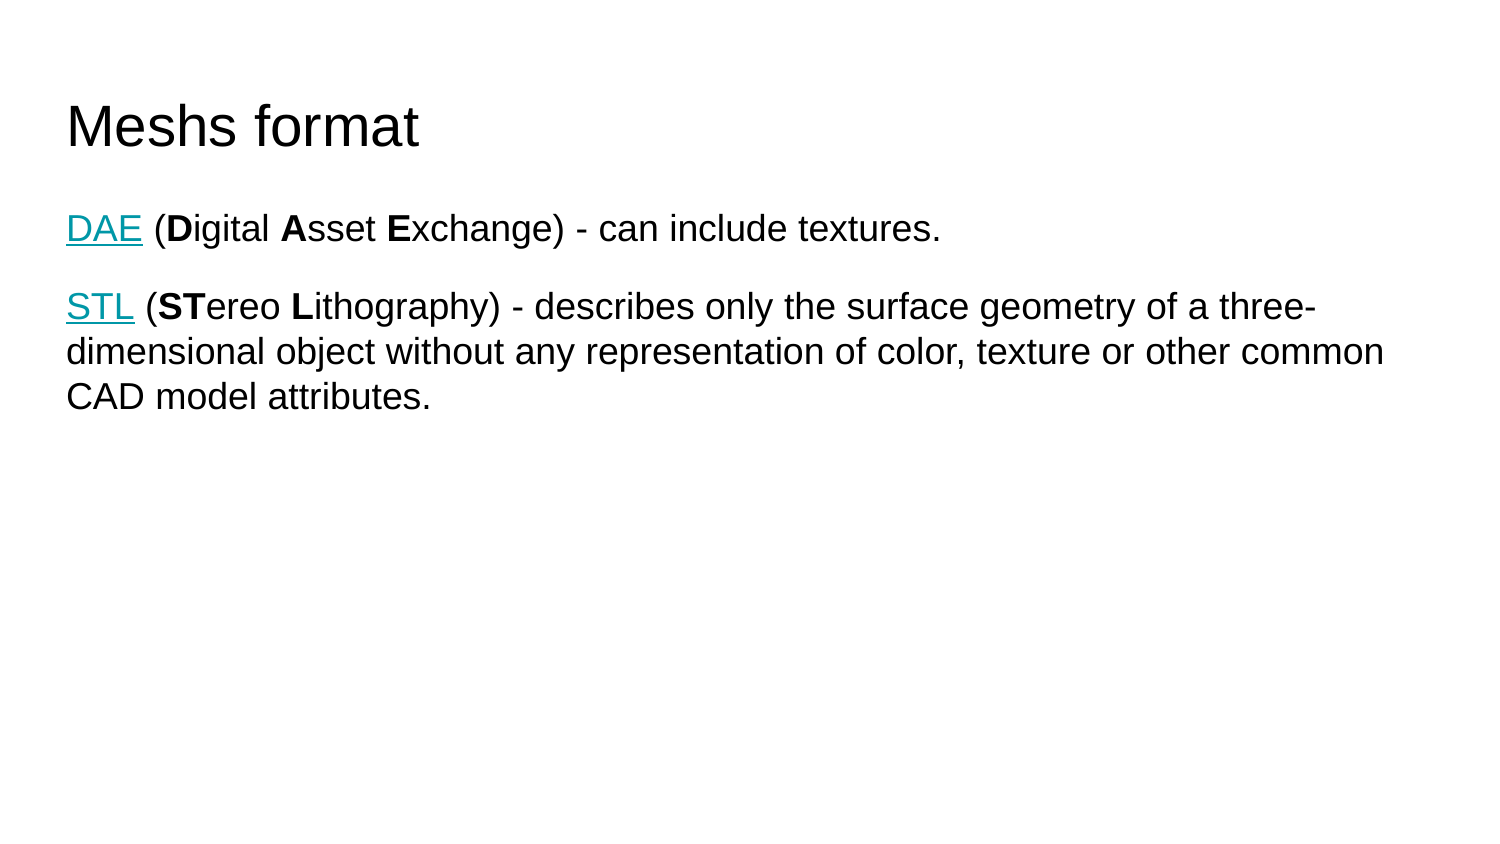

# Meshs format
DAE (Digital Asset Exchange) - can include textures.
STL (STereo Lithography) - describes only the surface geometry of a three-dimensional object without any representation of color, texture or other common CAD model attributes.